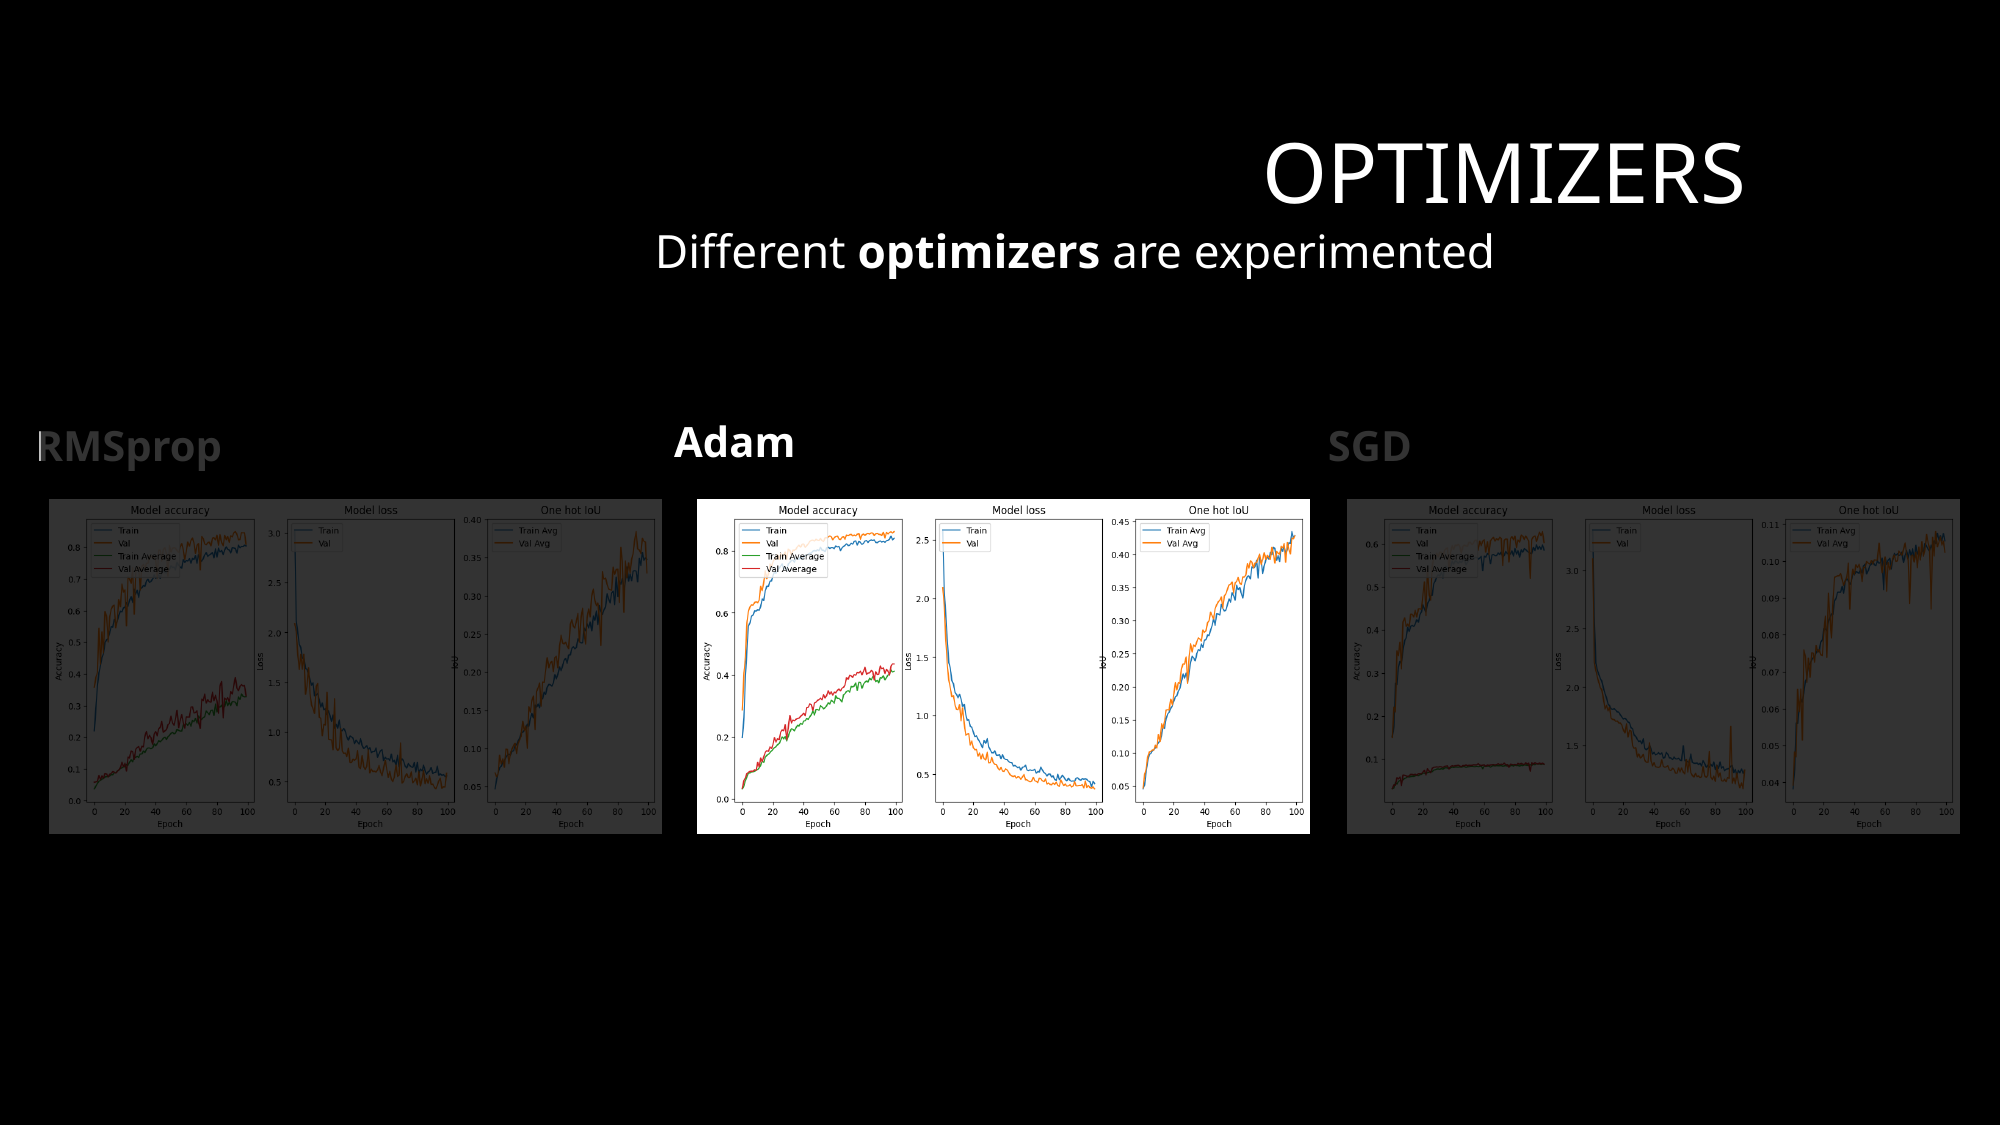

OPTIMIZERS
Different optimizers are experimented
Adam
RMSprop
SGD